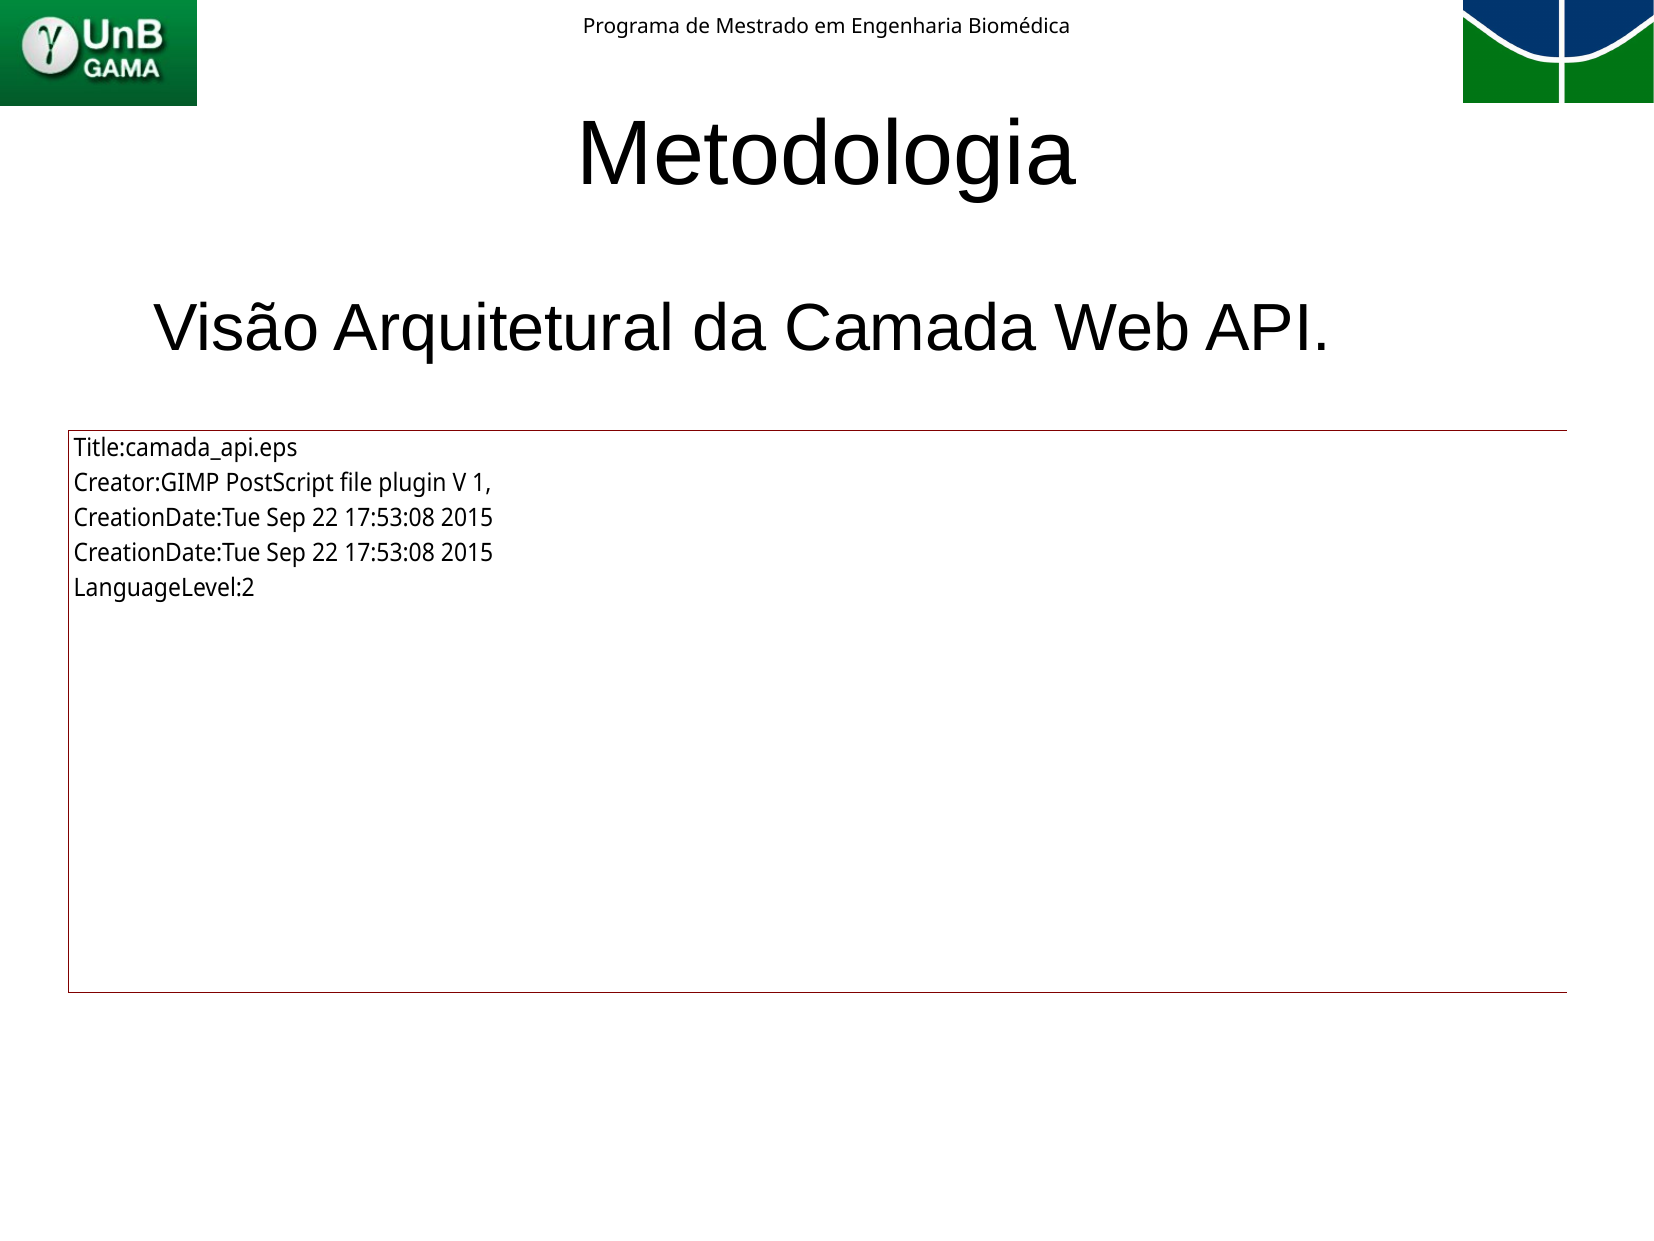

# Metodologia
Visão Arquitetural da Camada Web API.